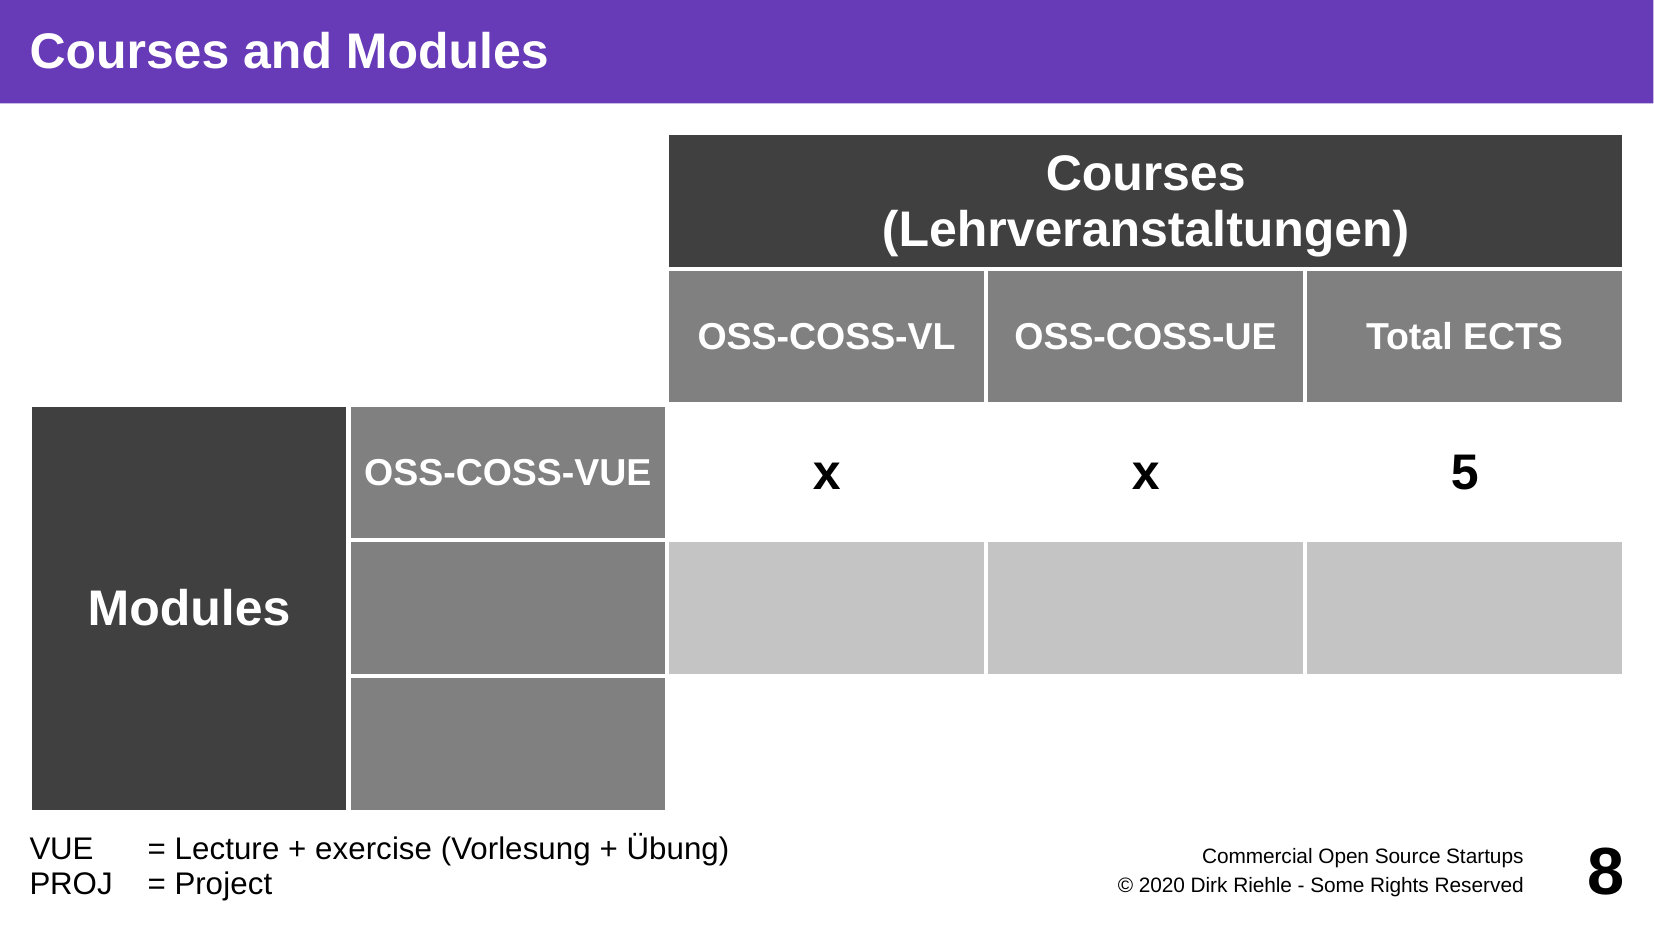

# Courses and Modules
| | | Courses (Lehrveranstaltungen) | | |
| --- | --- | --- | --- | --- |
| | | OSS-COSS-VL | OSS-COSS-UE | Total ECTS |
| Modules | OSS-COSS-VUE | x | x | 5 |
| | | | | |
| | | | | |
VUE 	= Lecture + exercise (Vorlesung + Übung)
PROJ 	= Project
Commercial Open Source Startups
8
© 2020 Dirk Riehle - Some Rights Reserved